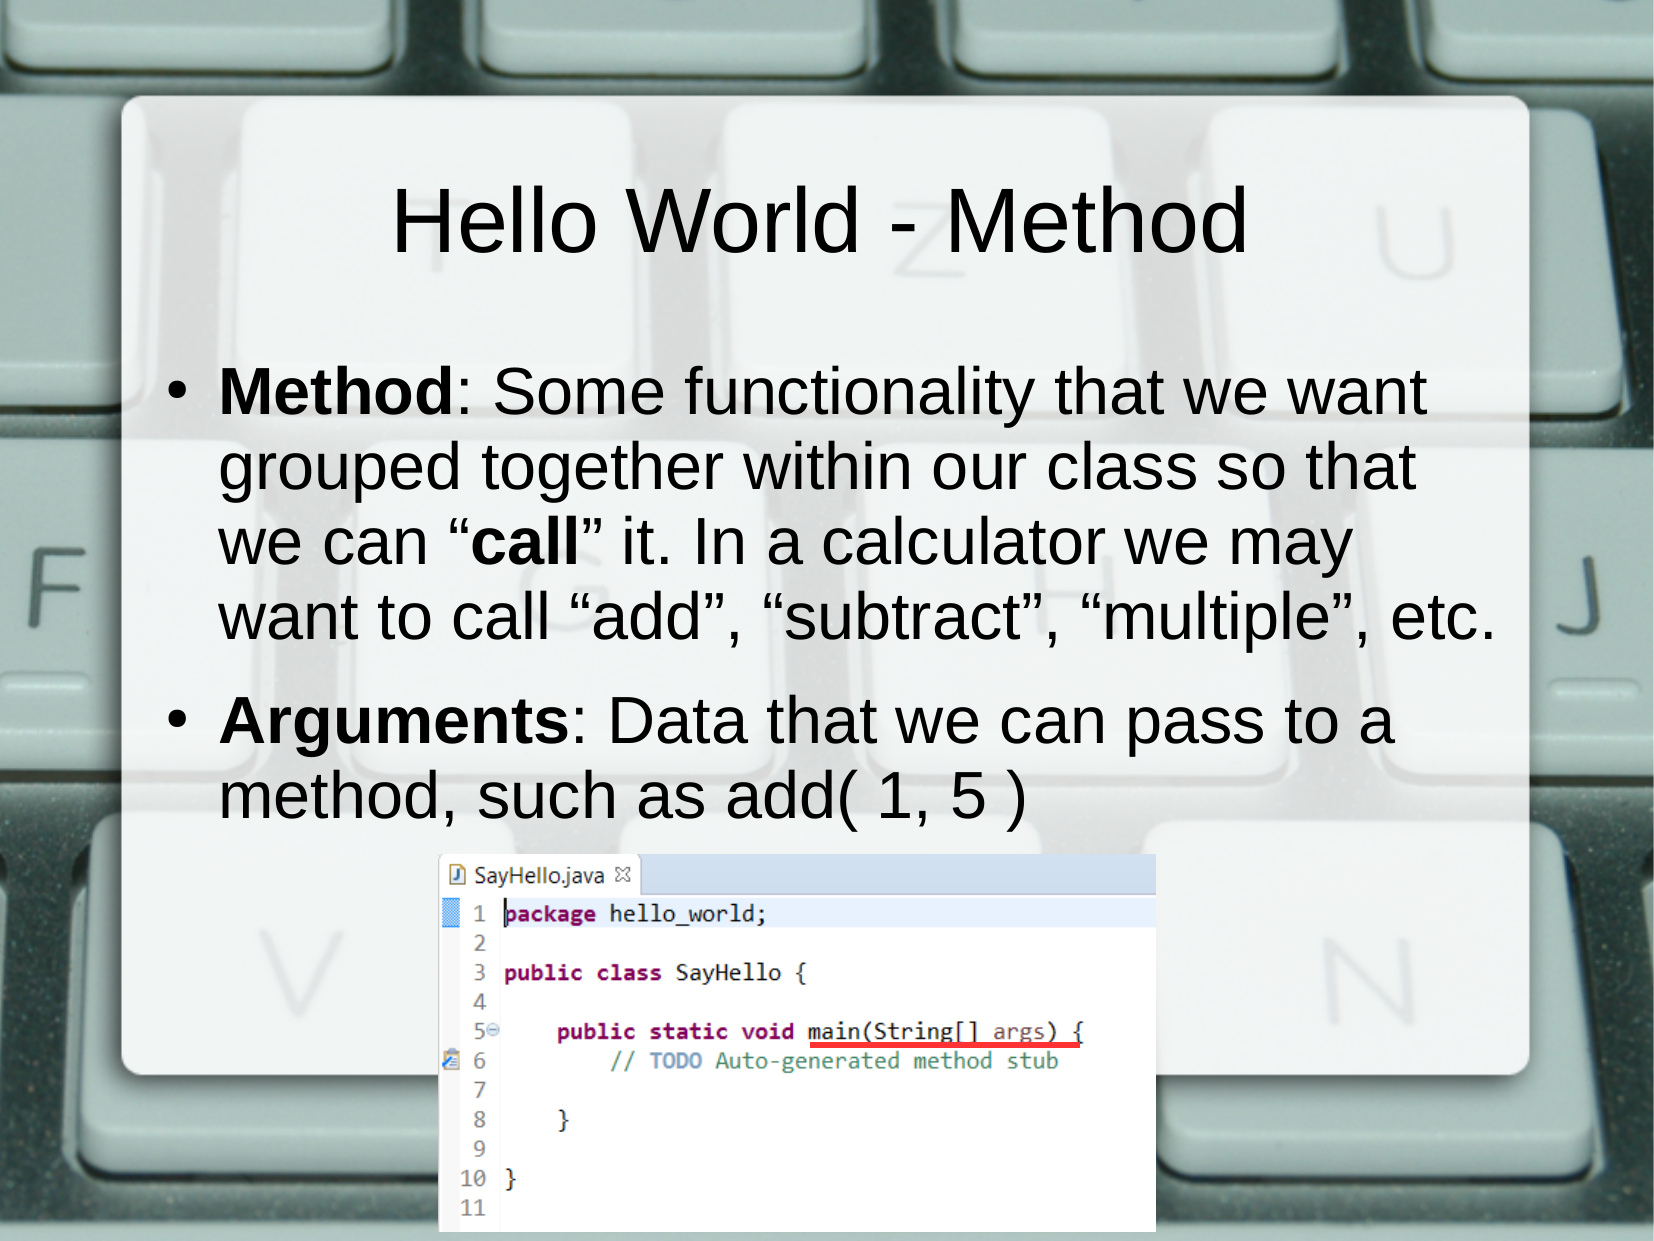

# Hello World - Method
Method: Some functionality that we want grouped together within our class so that we can “call” it. In a calculator we may want to call “add”, “subtract”, “multiple”, etc.
Arguments: Data that we can pass to a method, such as add( 1, 5 )